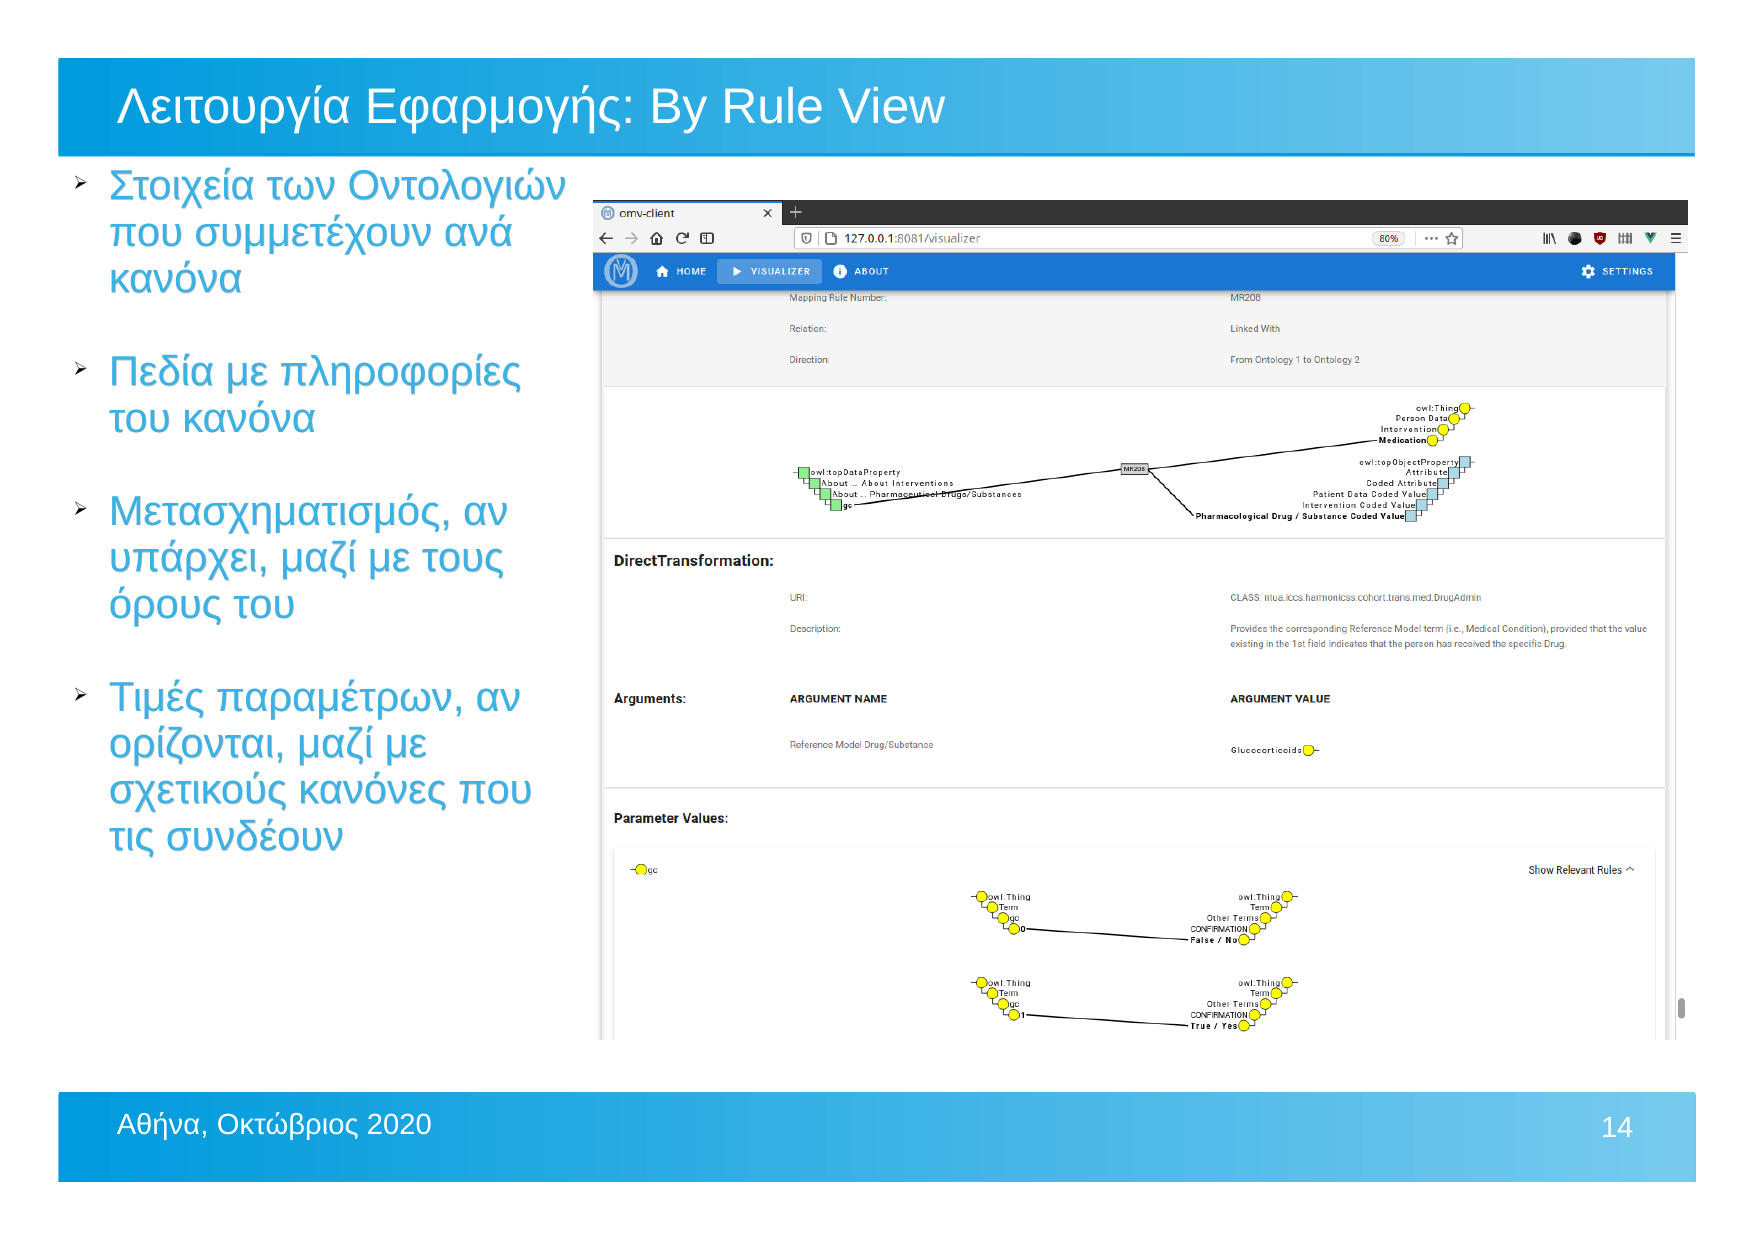

# Λειτουργία Εφαρμογής: By Rule View
Στοιχεία των Οντολογιών που συμμετέχουν ανά κανόνα
Πεδία με πληροφορίες του κανόνα
Μετασχηματισμός, αν υπάρχει, μαζί με τους όρους του
Τιμές παραμέτρων, αν ορίζονται, μαζί με σχετικούς κανόνες που τις συνδέουν
14